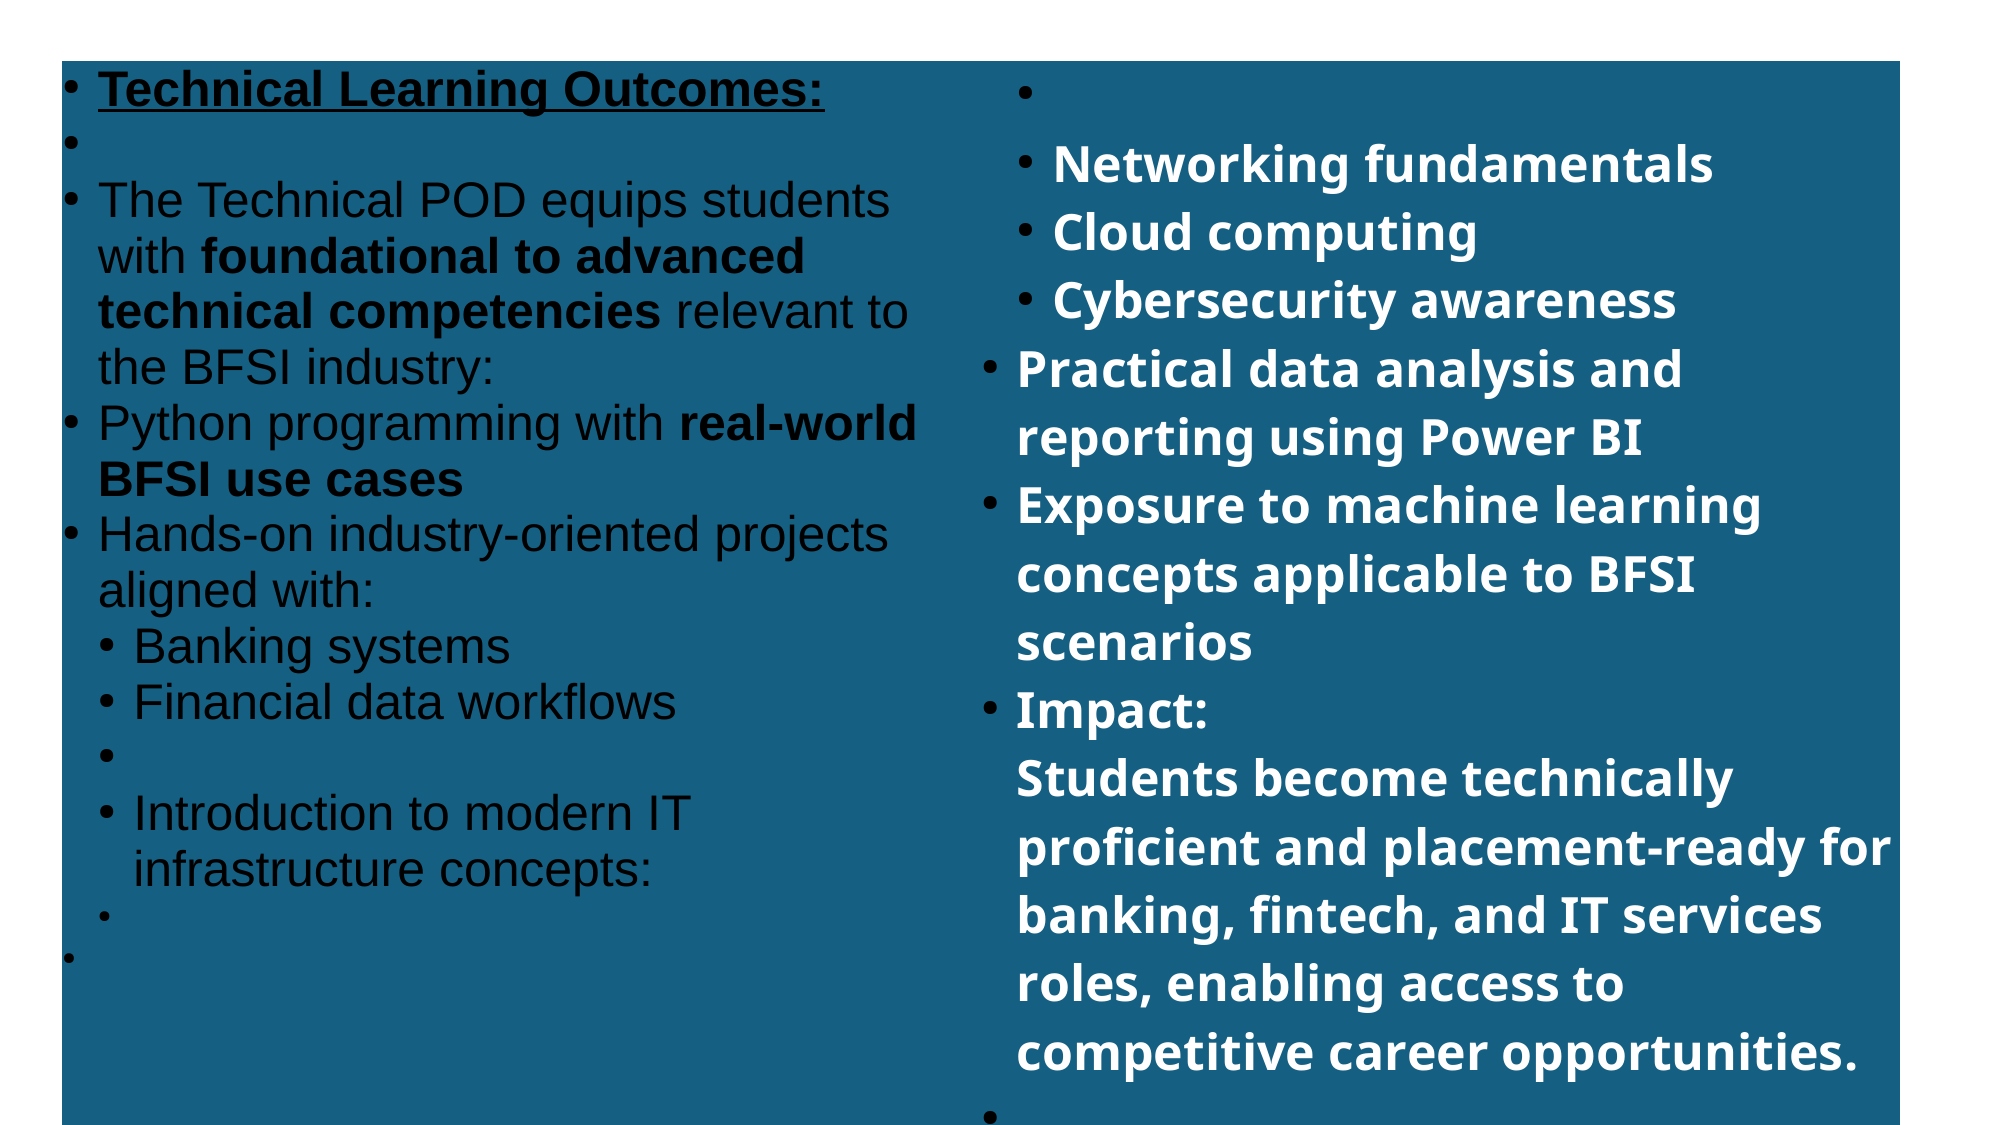

| Technical Learning Outcomes:   The Technical POD equips students with foundational to advanced technical competencies relevant to the BFSI industry: Python programming with real-world BFSI use cases Hands-on industry-oriented projects aligned with: Banking systems Financial data workflows Introduction to modern IT infrastructure concepts: | Networking fundamentals Cloud computing Cybersecurity awareness Practical data analysis and reporting using Power BI Exposure to machine learning concepts applicable to BFSI scenarios Impact: Students become technically proficient and placement-ready for banking, fintech, and IT services roles, enabling access to competitive career opportunities. |
| --- | --- |